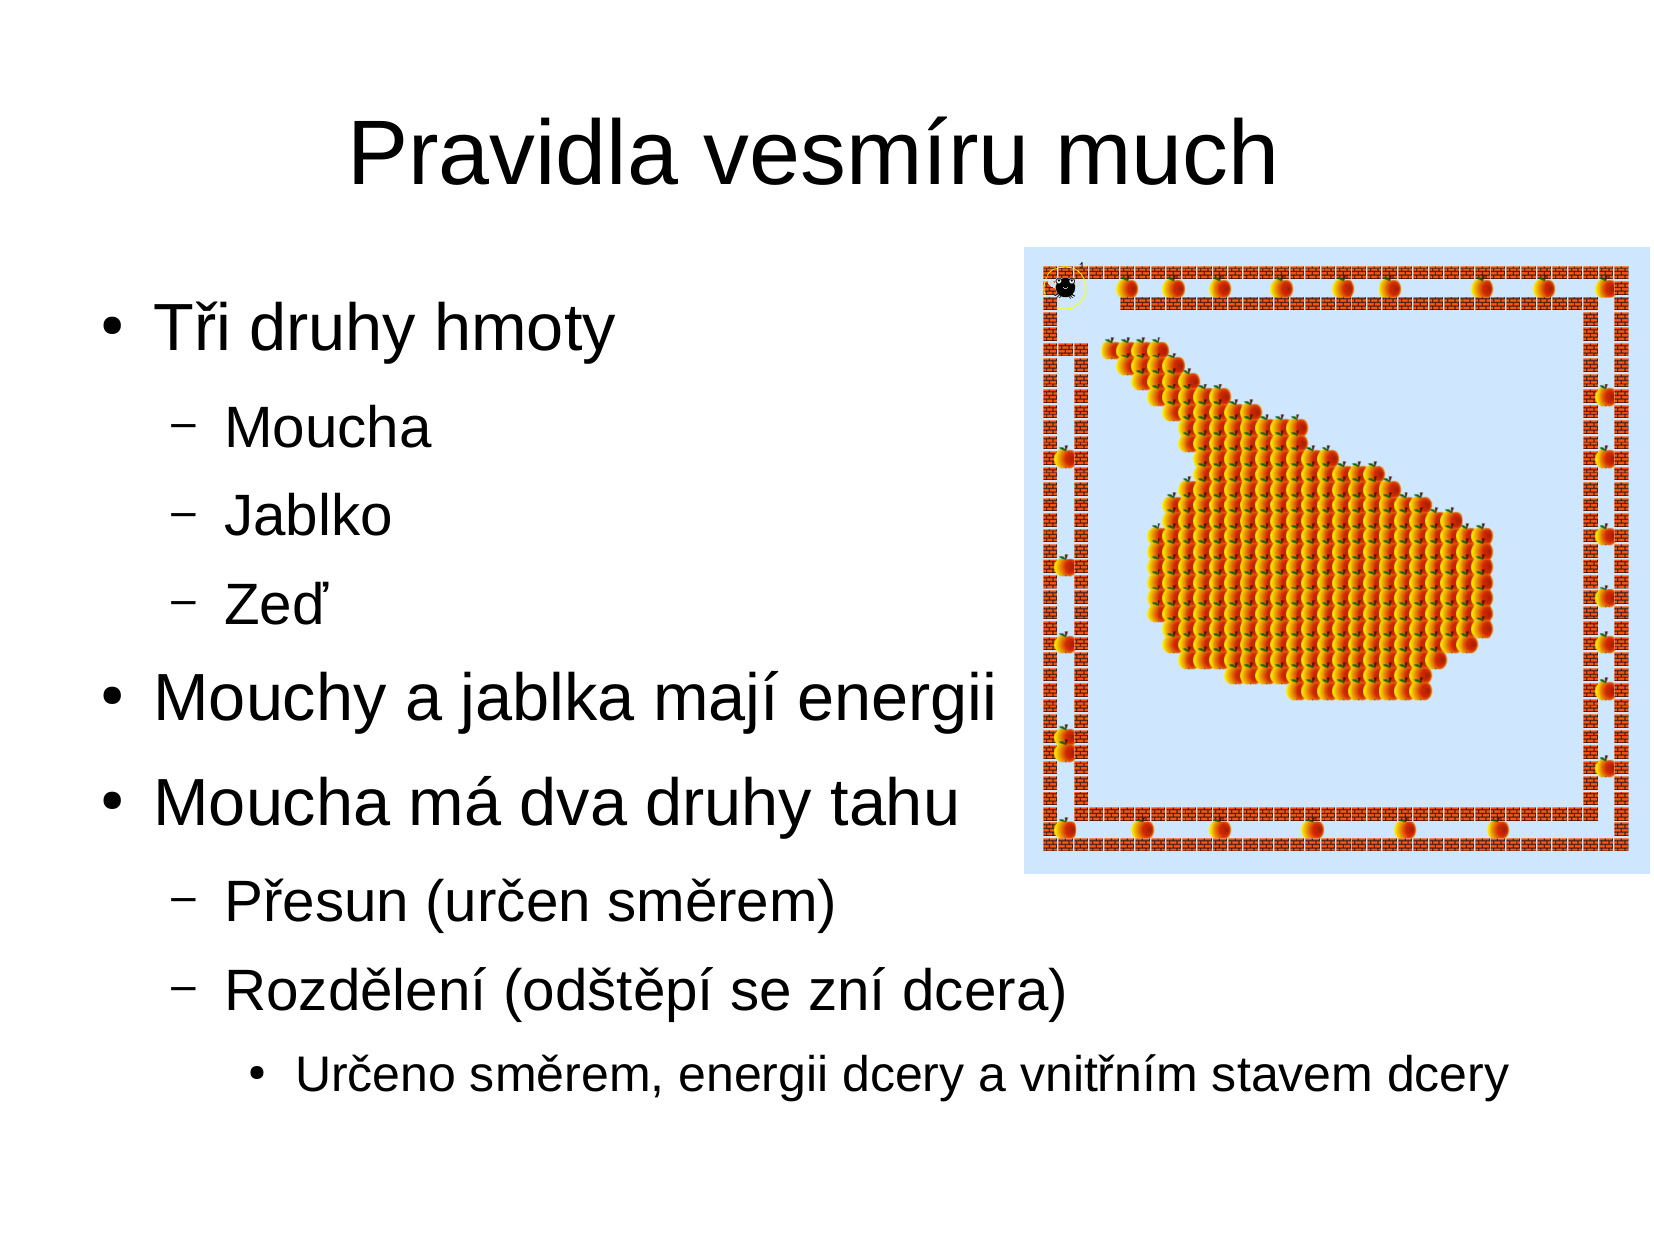

# Pravidla vesmíru much
Tři druhy hmoty
Moucha
Jablko
Zeď
Mouchy a jablka mají energii
Moucha má dva druhy tahu
Přesun (určen směrem)
Rozdělení (odštěpí se zní dcera)
Určeno směrem, energii dcery a vnitřním stavem dcery